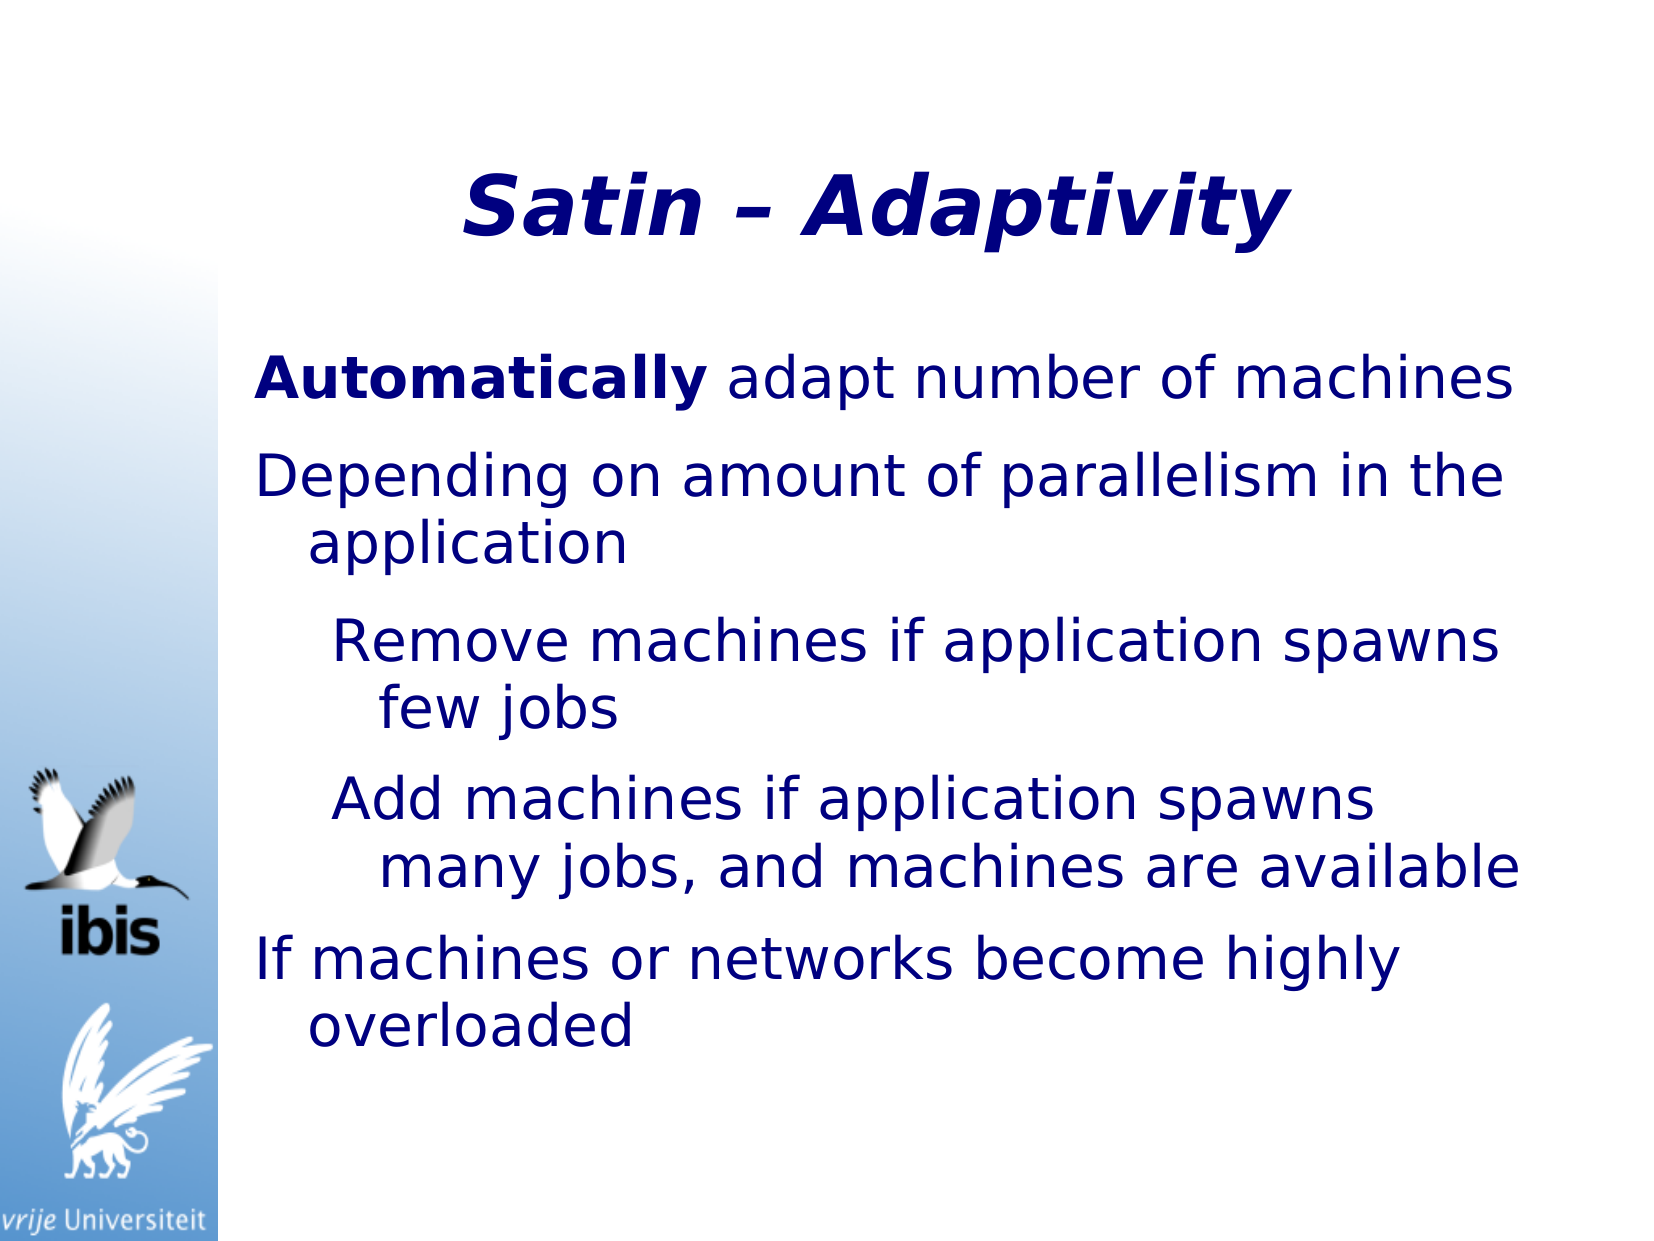

# Satin – Adaptivity
Automatically adapt number of machines
Depending on amount of parallelism in the application
Remove machines if application spawns few jobs
Add machines if application spawns many jobs, and machines are available
If machines or networks become highly overloaded